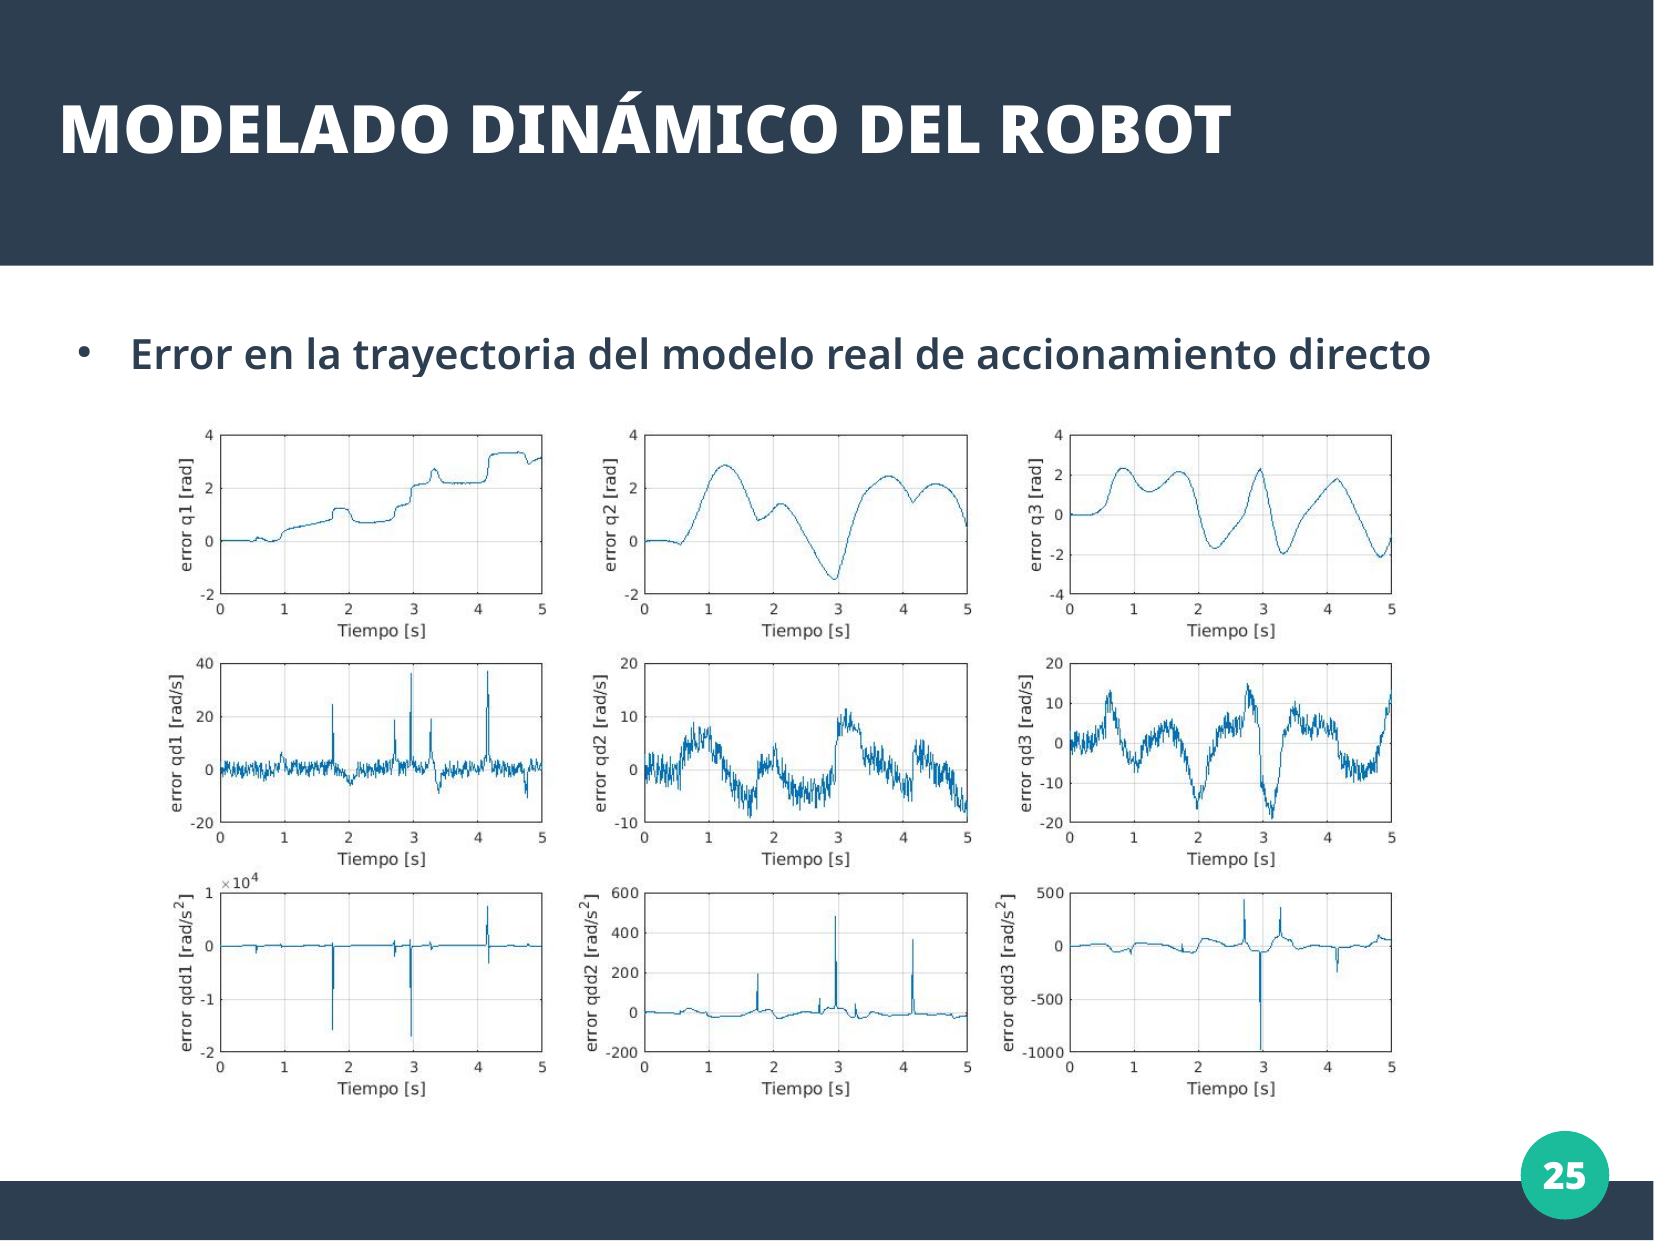

# MODELADO DINÁMICO DEL ROBOT
Error en la trayectoria del modelo real de accionamiento directo
25